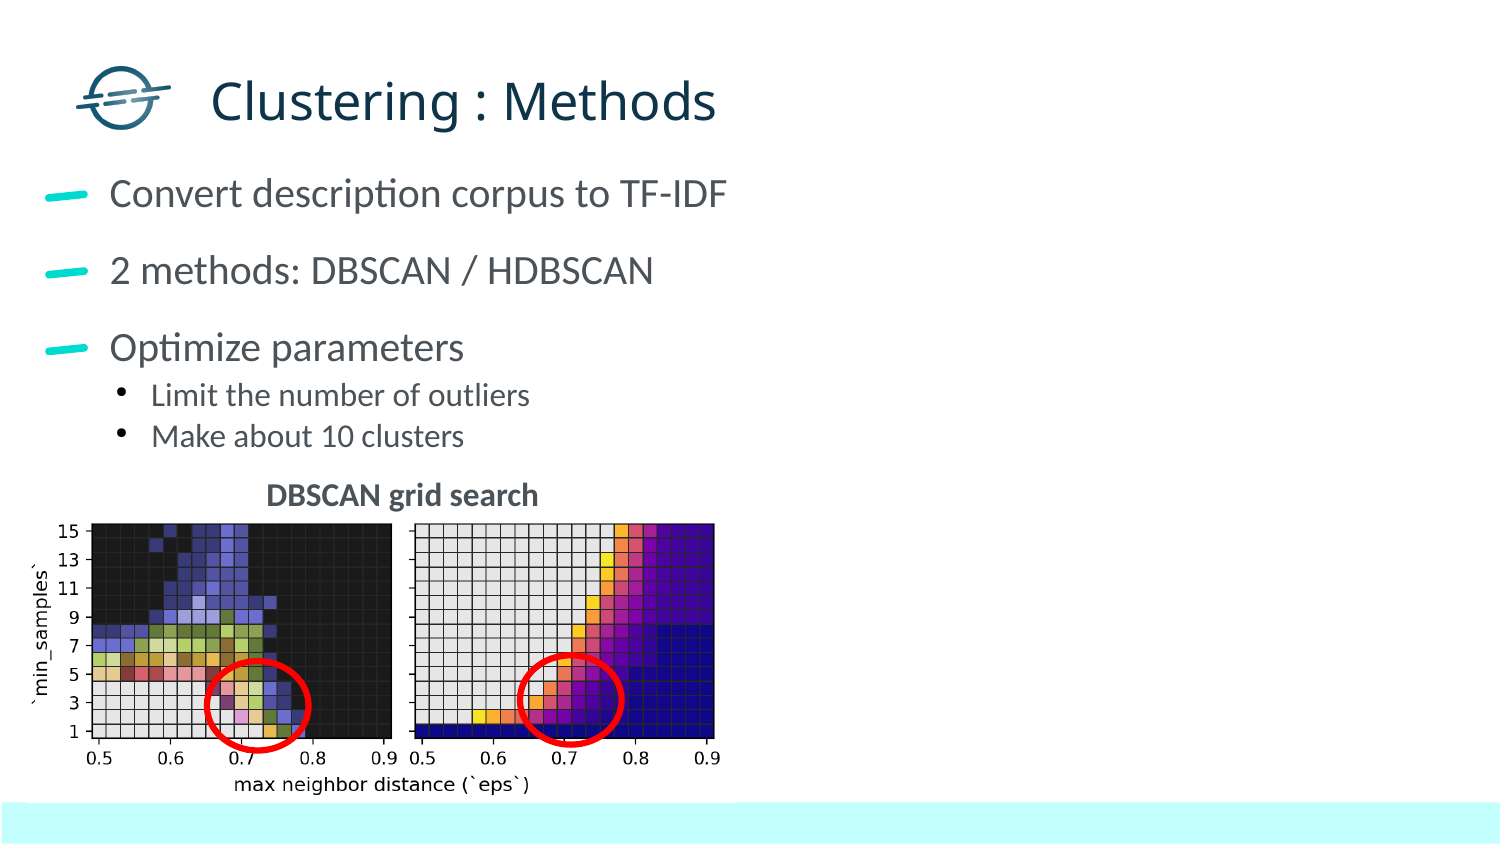

# Clustering : Methods
Convert description corpus to TF-IDF
2 methods: DBSCAN / HDBSCAN
Optimize parameters
Limit the number of outliers
Make about 10 clusters
DBSCAN grid search